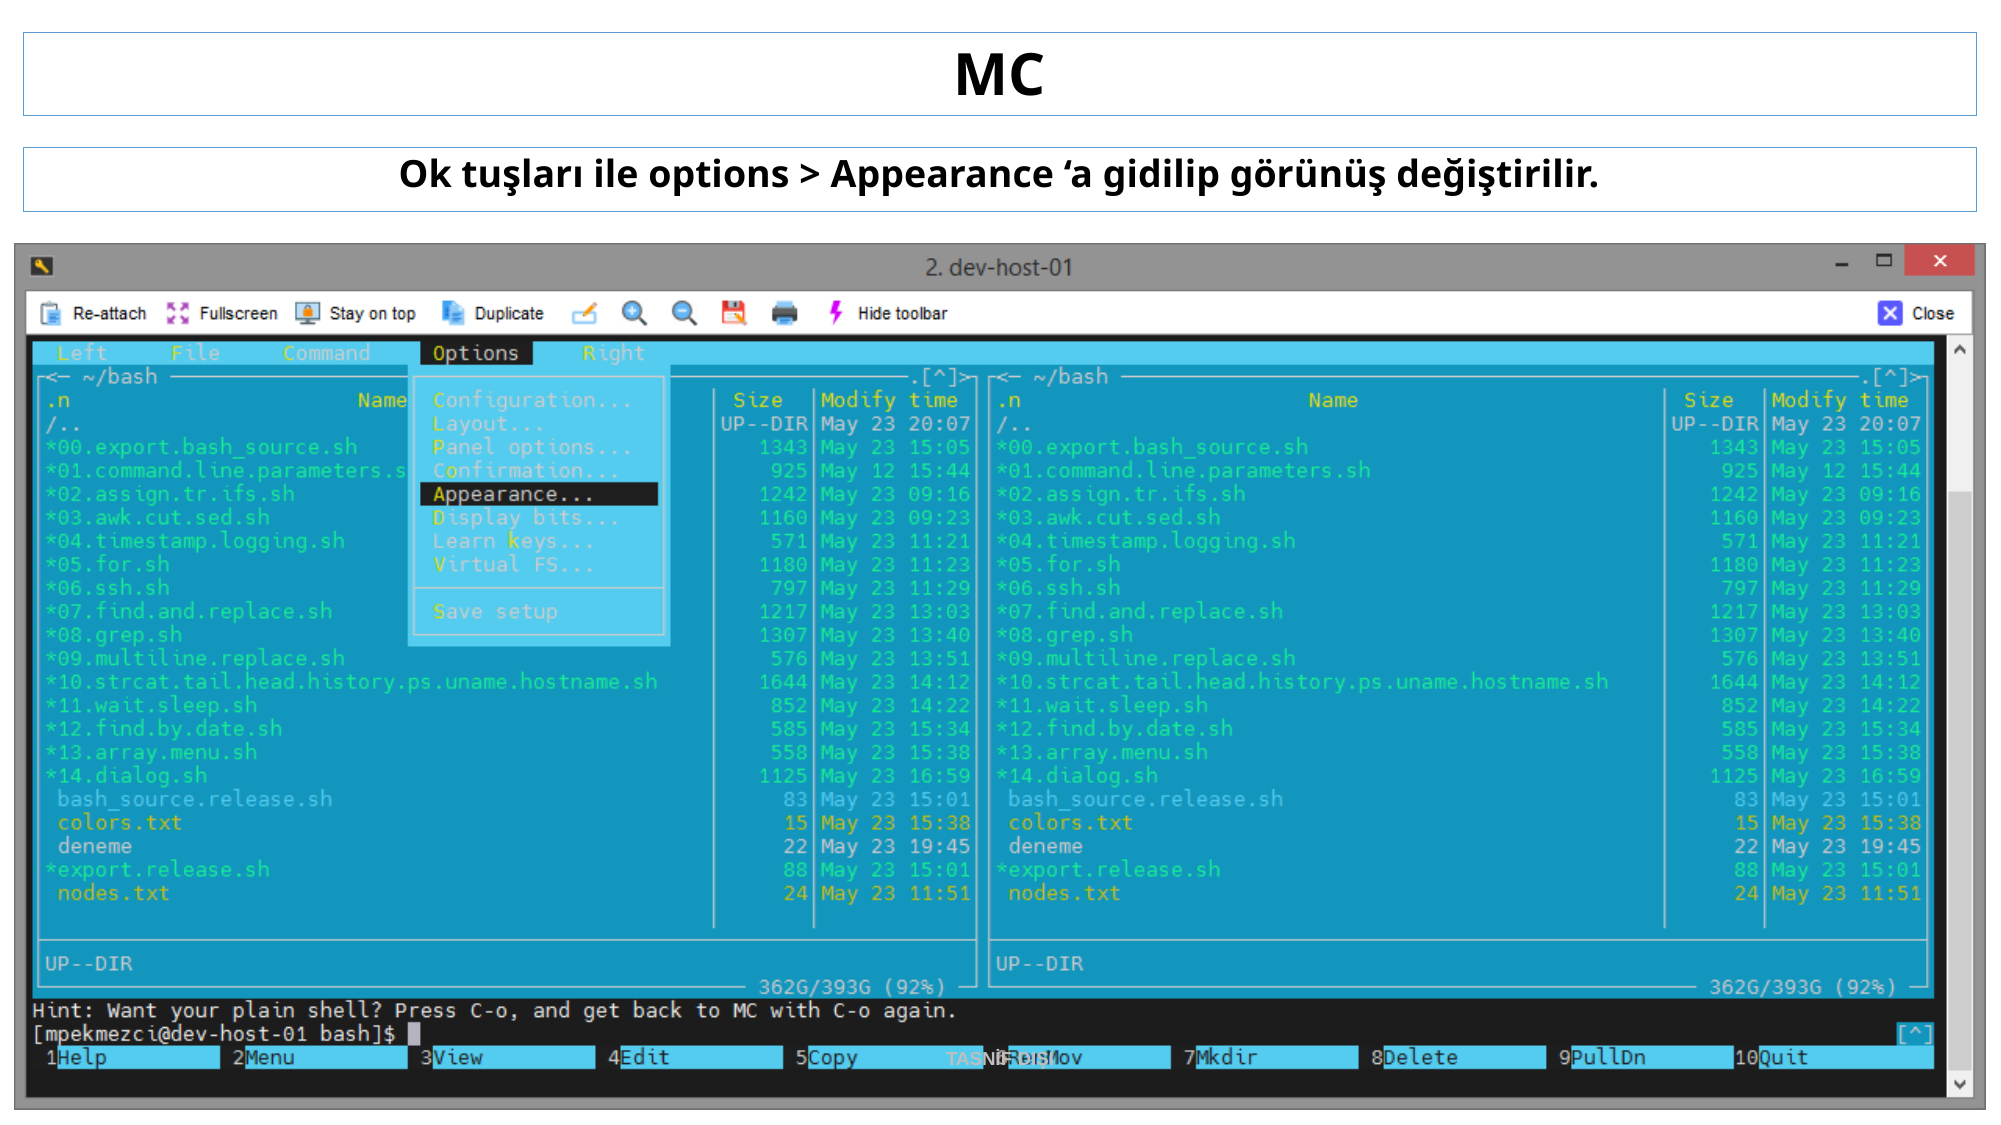

# MC
Ok tuşları ile options > Appearance ‘a gidilip görünüş değiştirilir.
TASNİF DIŞI